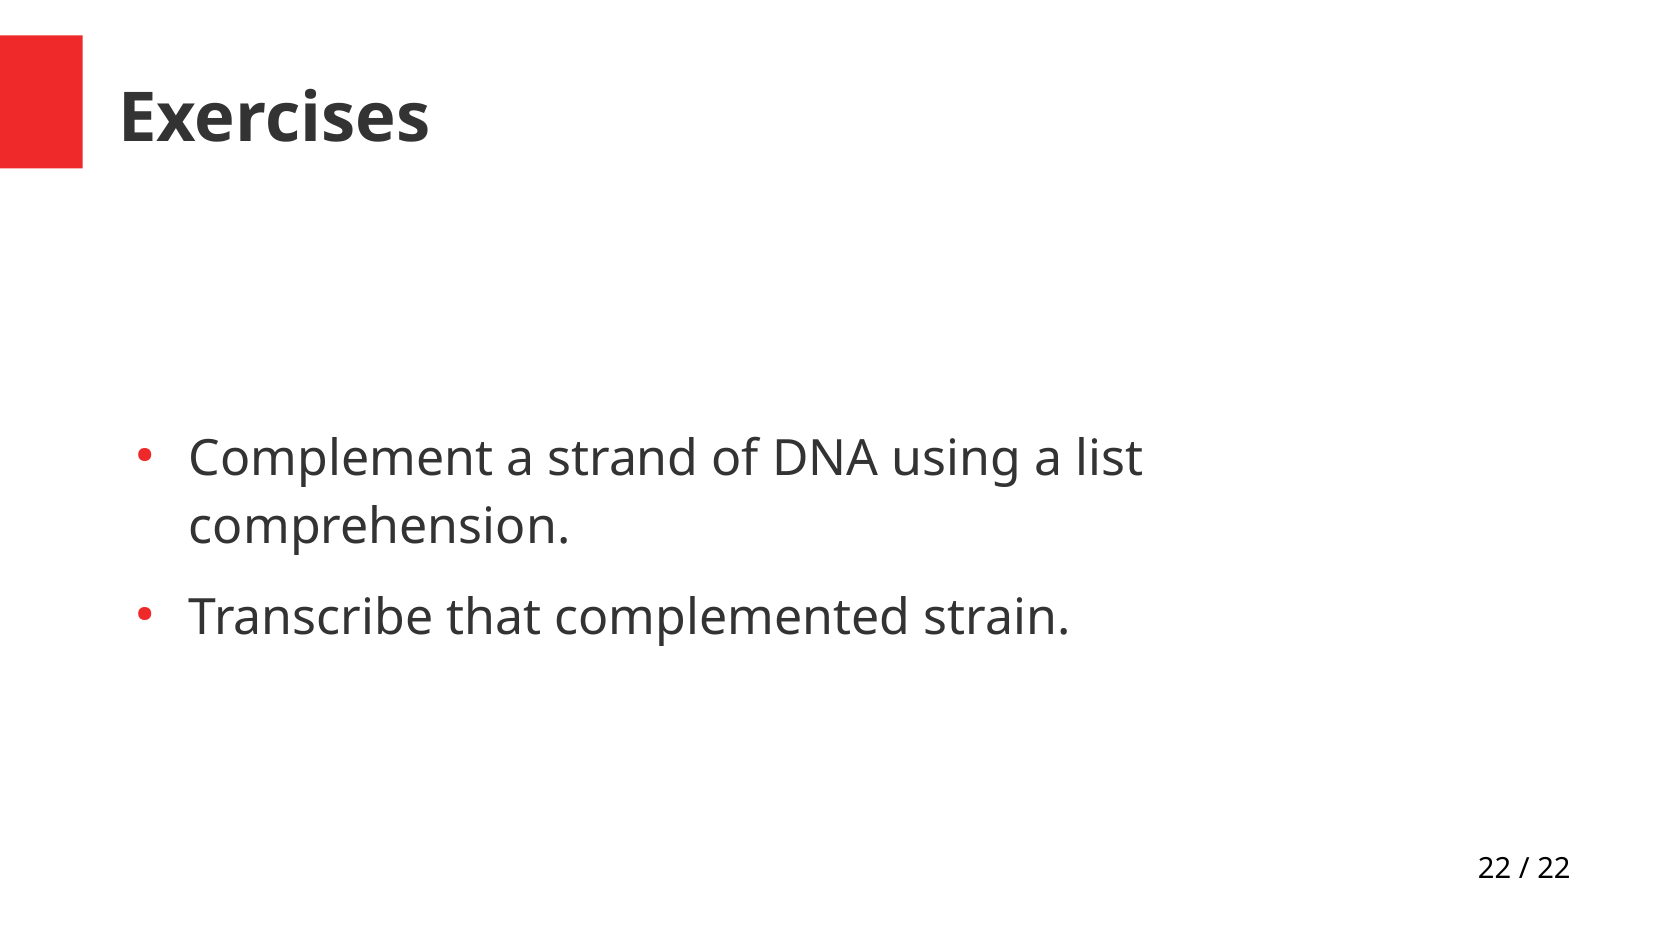

# Exercises
Complement a strand of DNA using a list comprehension.
Transcribe that complemented strain.
22